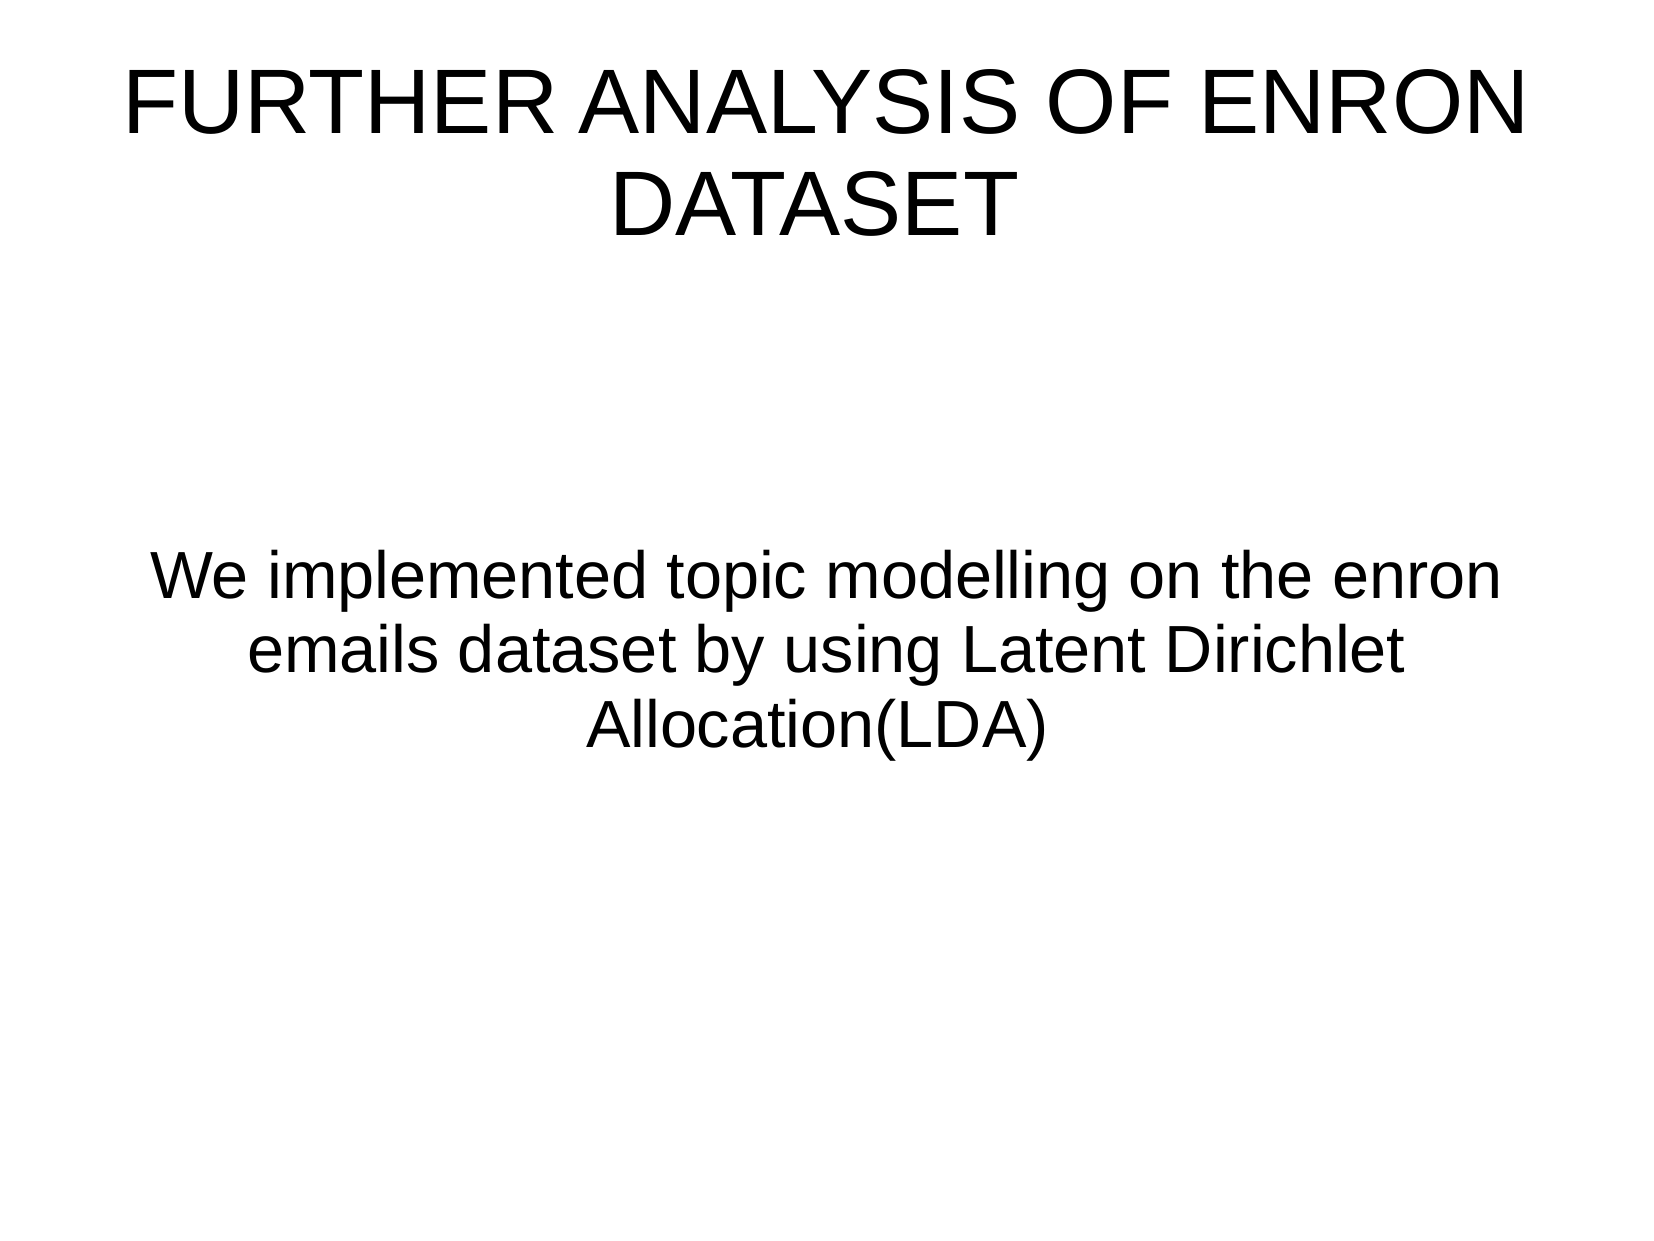

# FURTHER ANALYSIS OF ENRON DATASET
We implemented topic modelling on the enron emails dataset by using Latent Dirichlet Allocation(LDA)